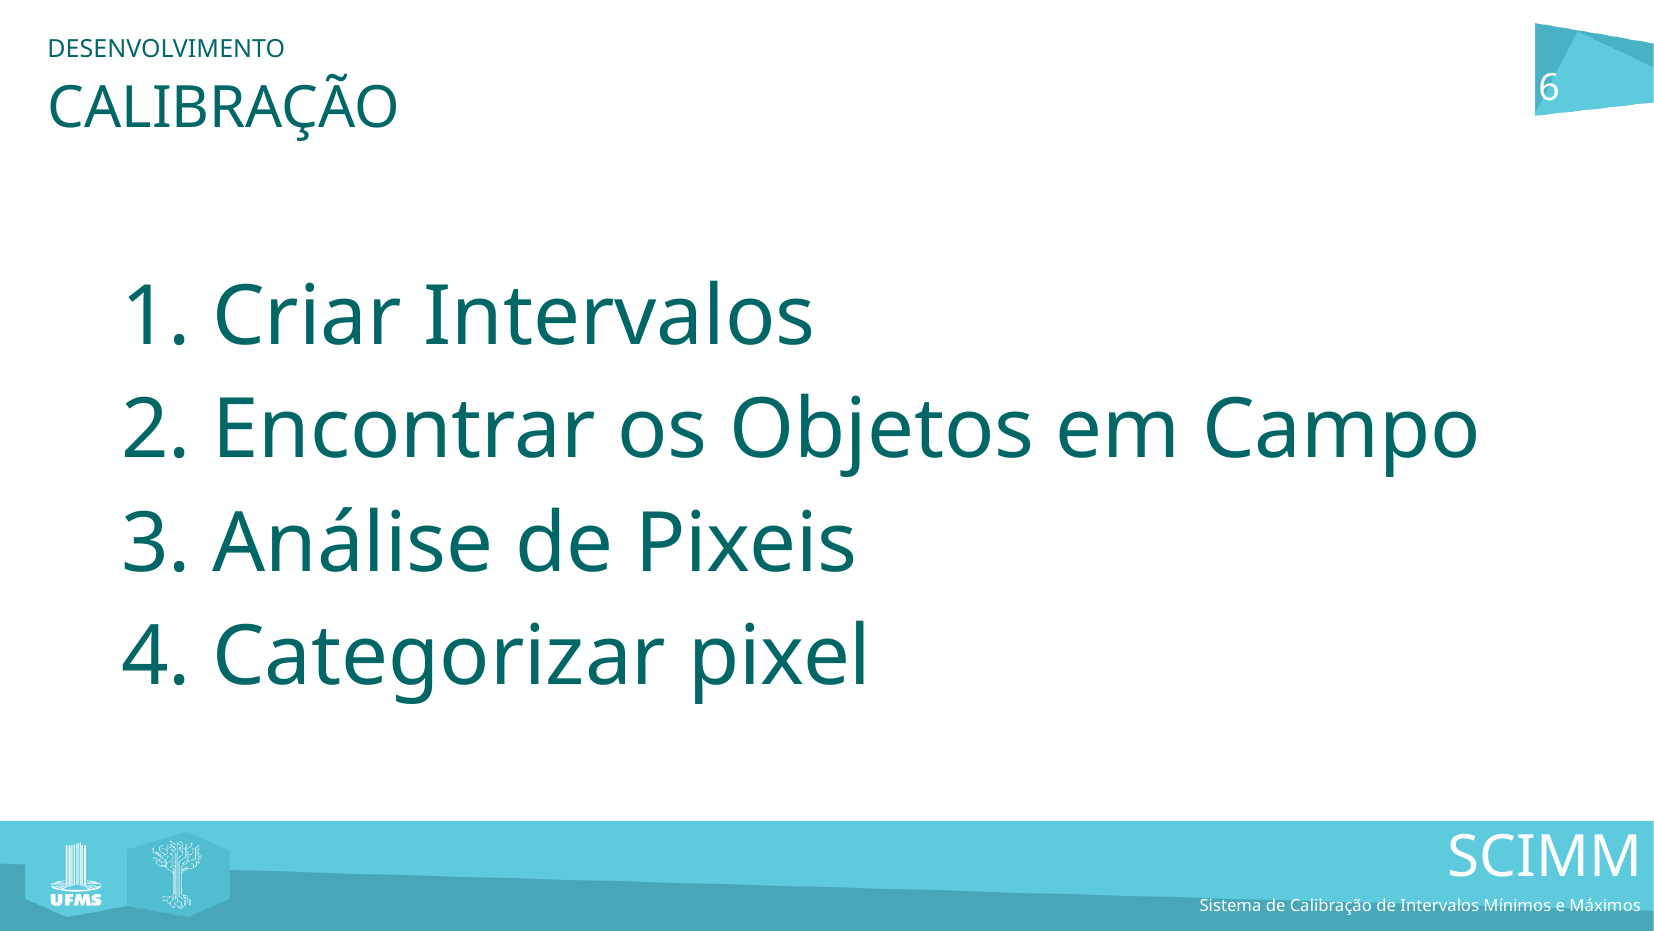

DESENVOLVIMENTO
CALIBRAÇÃO
1. Criar Intervalos
2. Encontrar os Objetos em Campo
3. Análise de Pixeis
4. Categorizar pixel
# SCIMM Sistema de Calibração de Intervalos Mínimos e Máximos